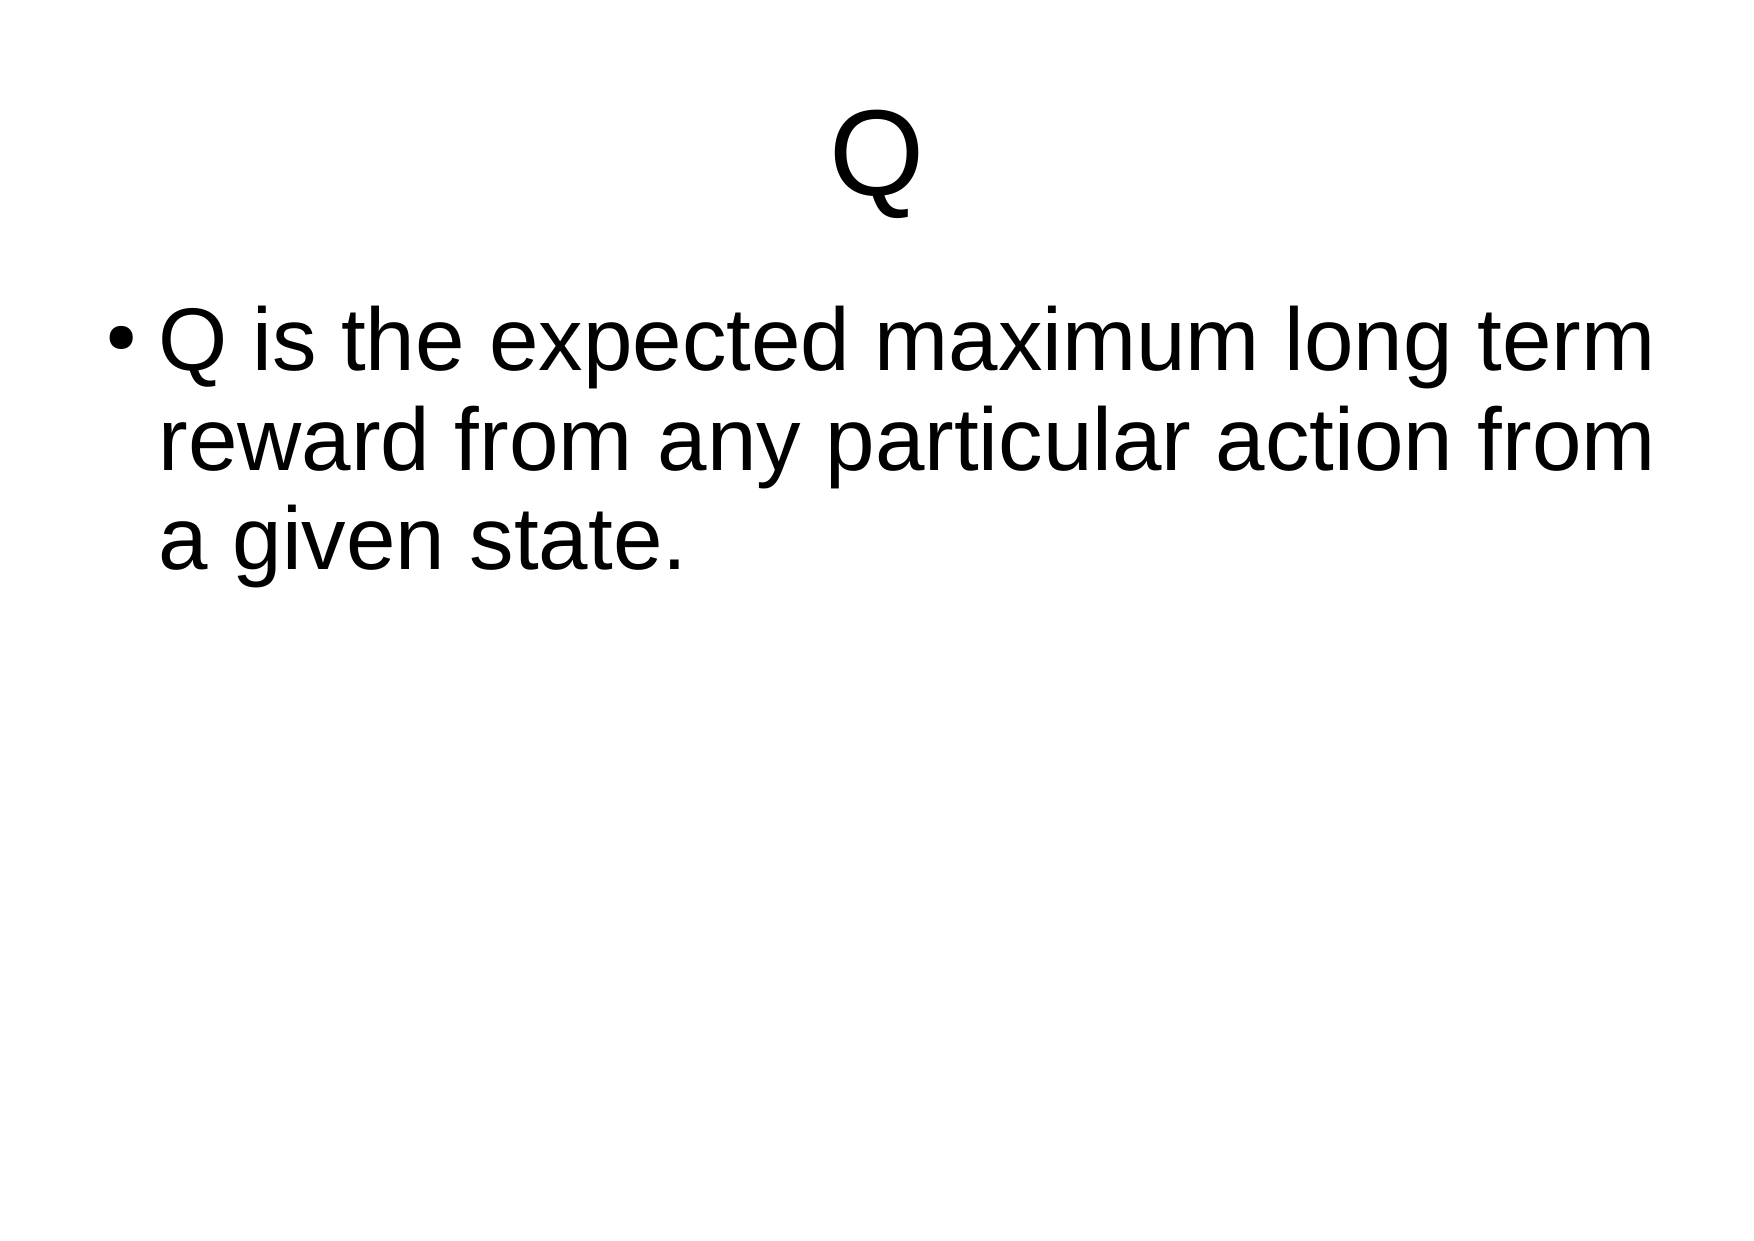

# Q
Q is the expected maximum long term reward from any particular action from a given state.